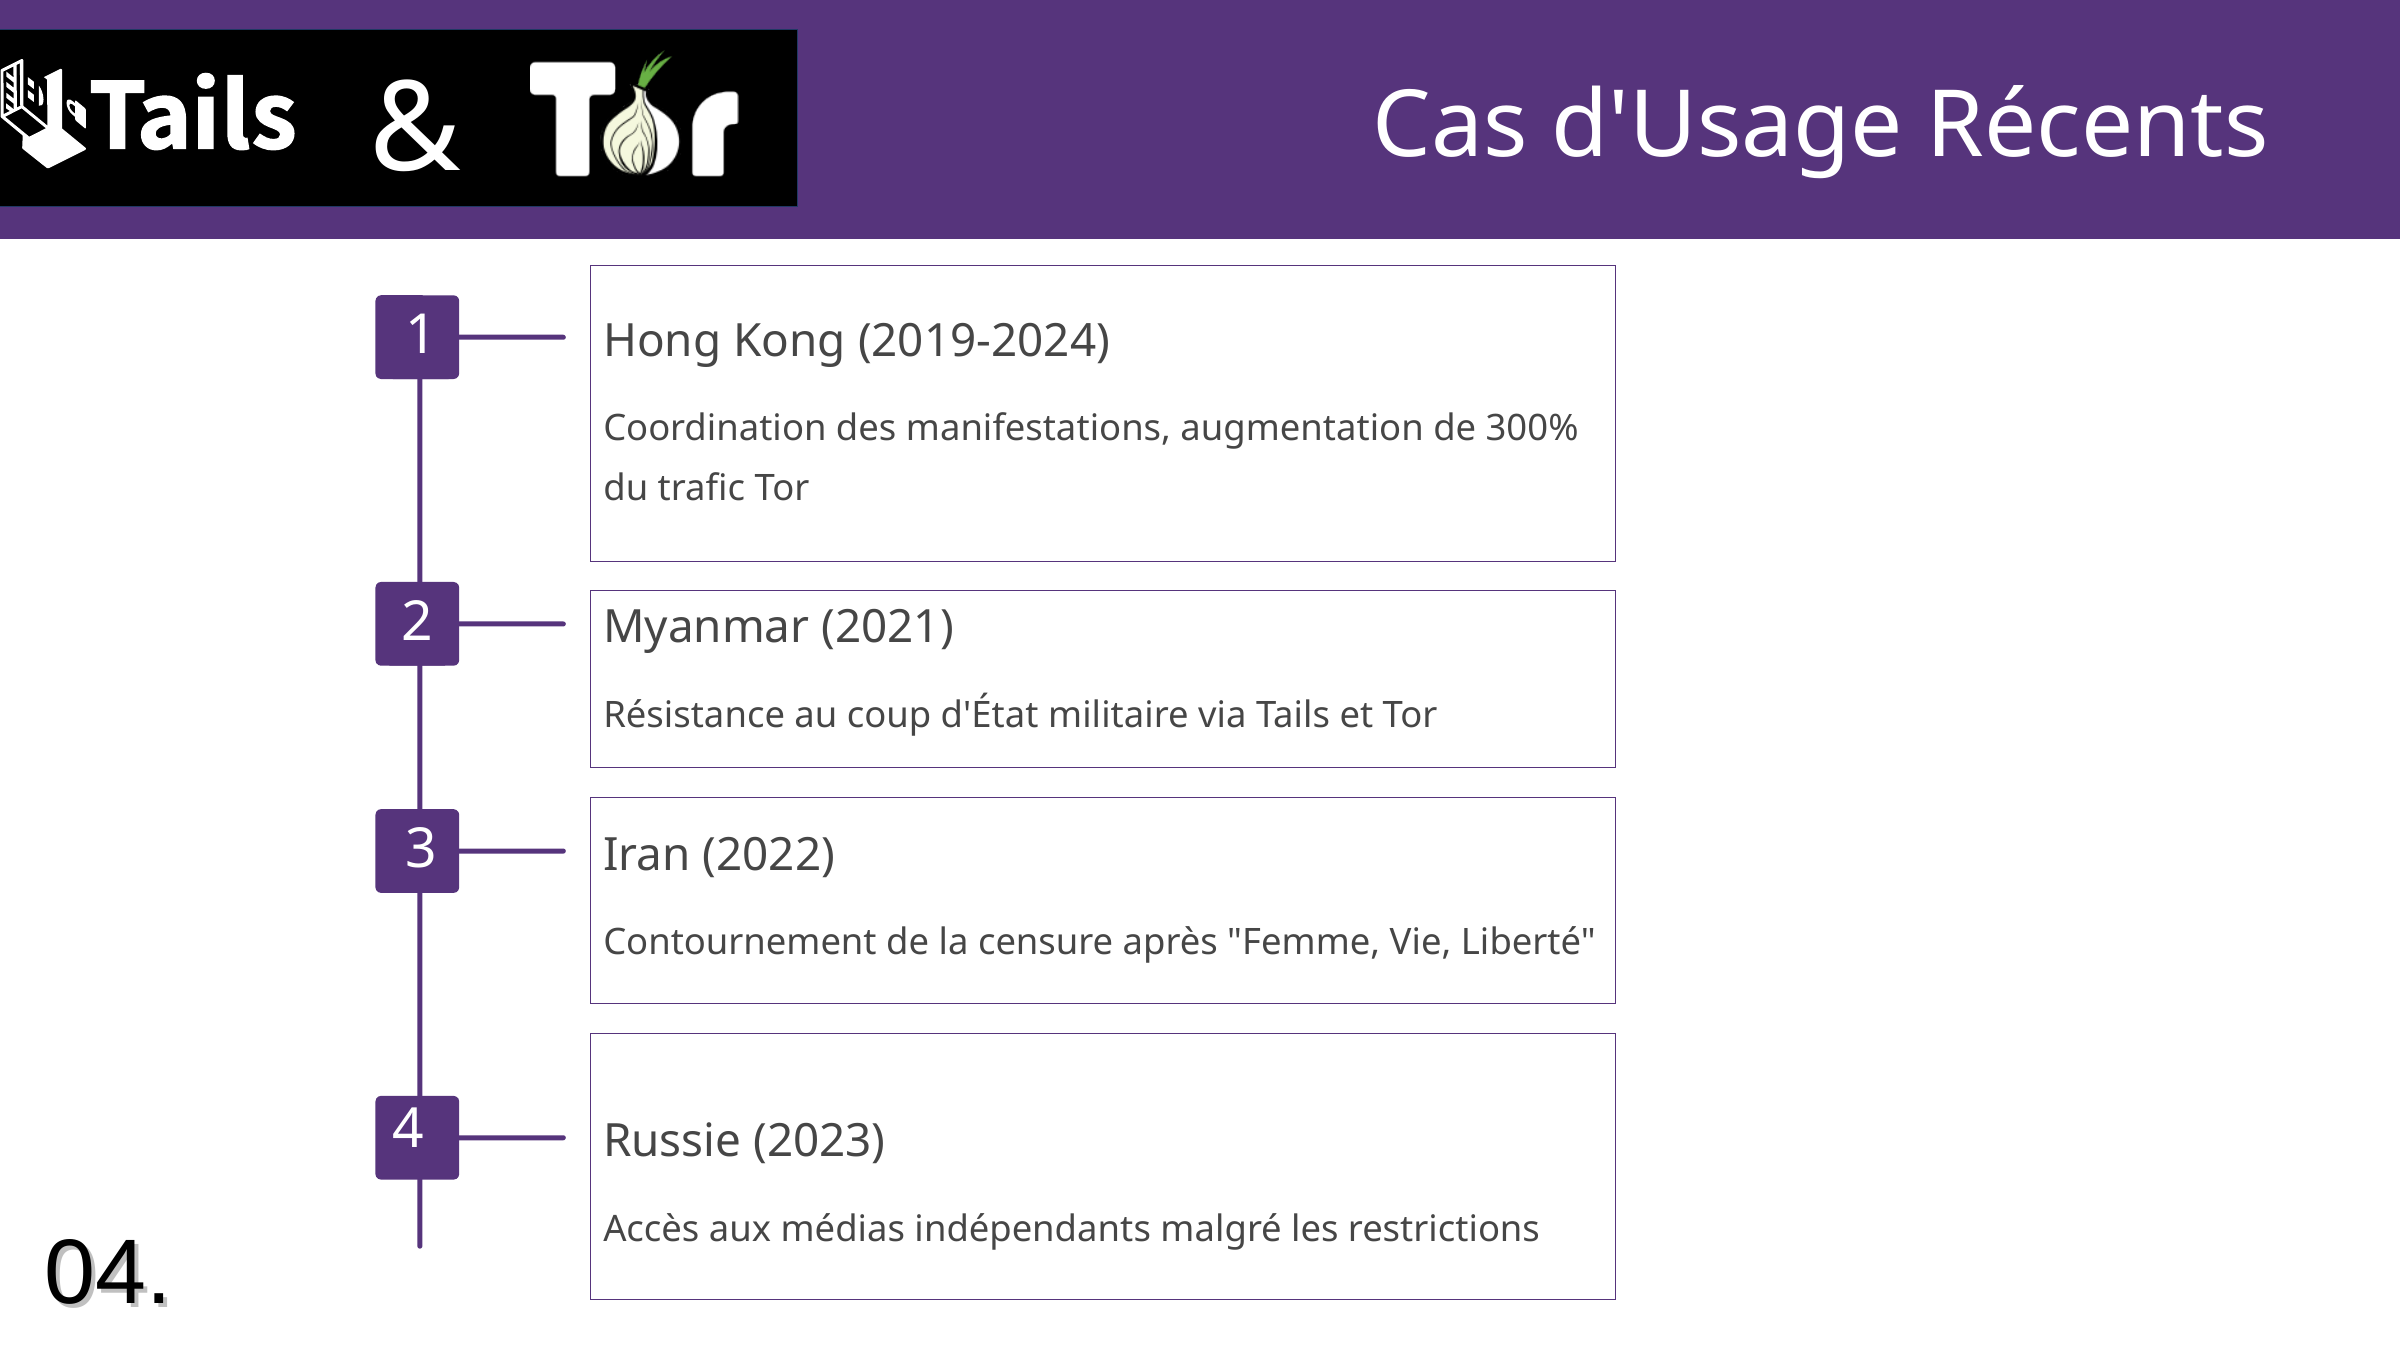

&
Cas d'Usage Récents
Hong Kong (2019-2024)
1
Coordination des manifestations, augmentation de 300% du trafic Tor
Myanmar (2021)
2
Résistance au coup d'État militaire via Tails et Tor
Iran (2022)
3
Contournement de la censure après "Femme, Vie, Liberté"
4
Russie (2023)
Accès aux médias indépendants malgré les restrictions
04.